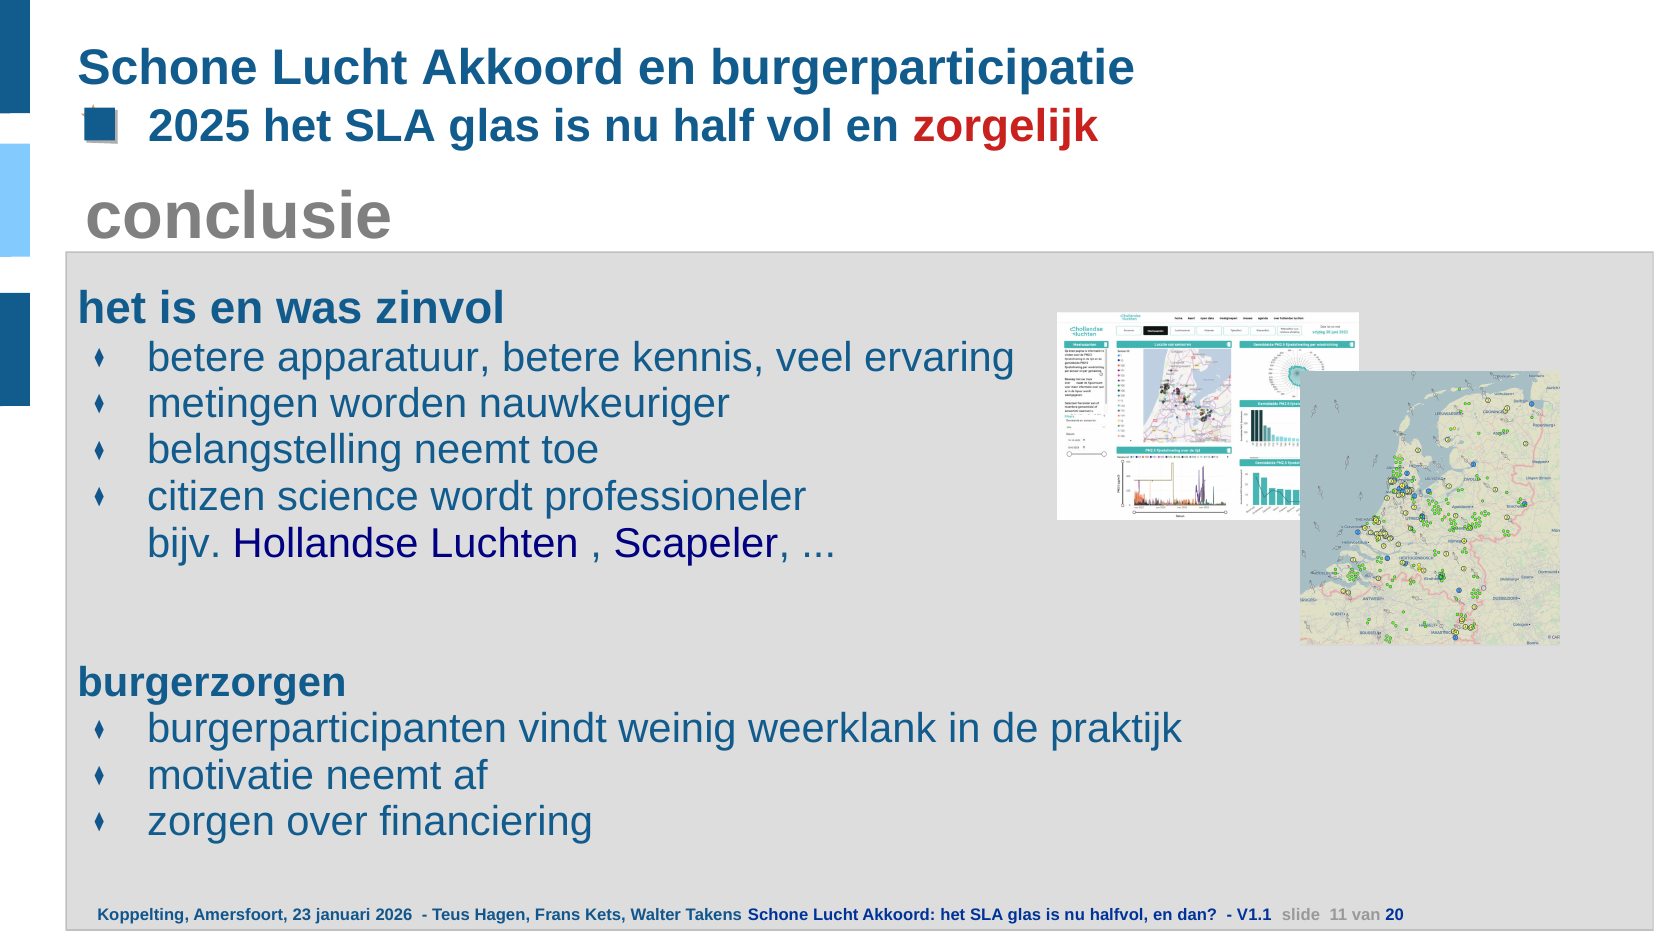

# Schone Lucht Akkoord en burgerparticipatie
 2025 het SLA glas is nu half vol en zorgelijk
conclusie
het is en was zinvol
betere apparatuur, betere kennis, veel ervaring
metingen worden nauwkeuriger
belangstelling neemt toe
citizen science wordt professioneler
bijv. Hollandse Luchten , Scapeler, ...
burgerzorgen
burgerparticipanten vindt weinig weerklank in de praktijk
motivatie neemt af
zorgen over financiering